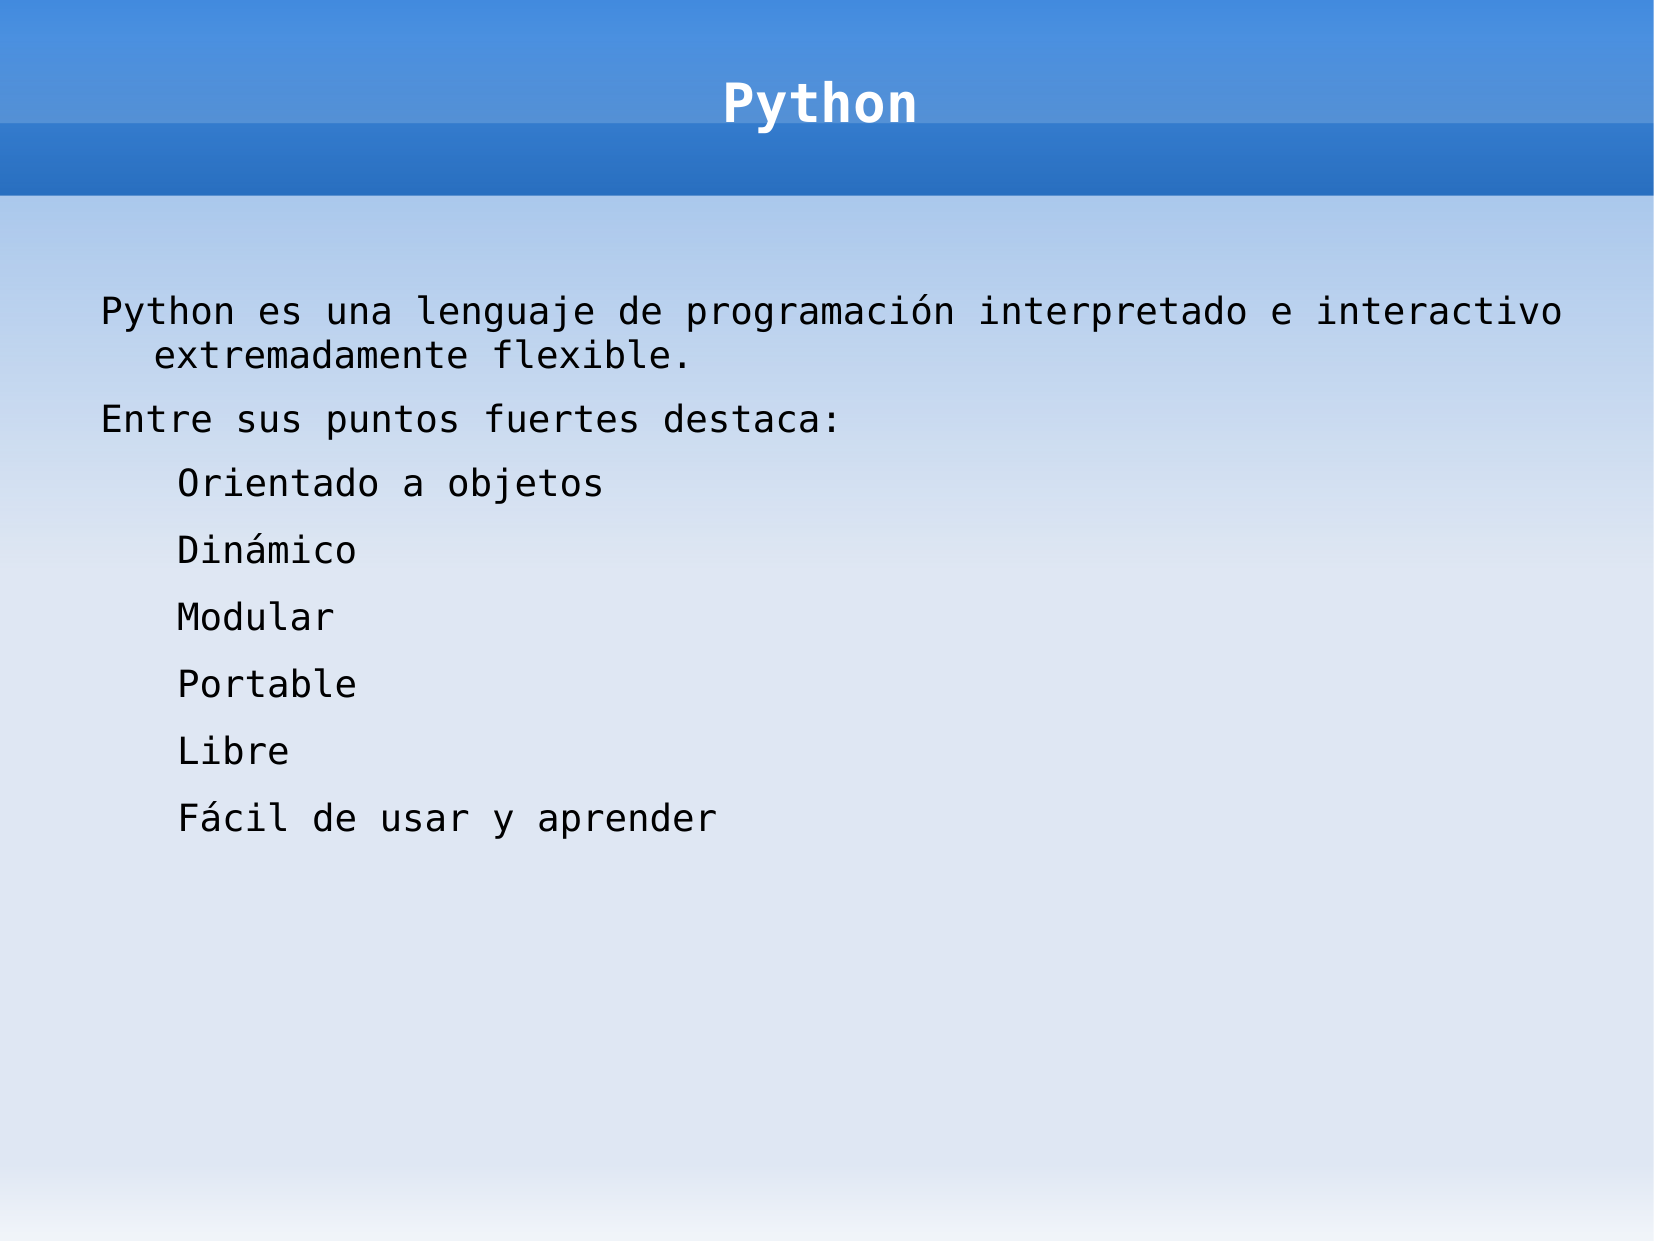

# Python
Python es una lenguaje de programación interpretado e interactivo extremadamente flexible.
Entre sus puntos fuertes destaca:
Orientado a objetos
Dinámico
Modular
Portable
Libre
Fácil de usar y aprender